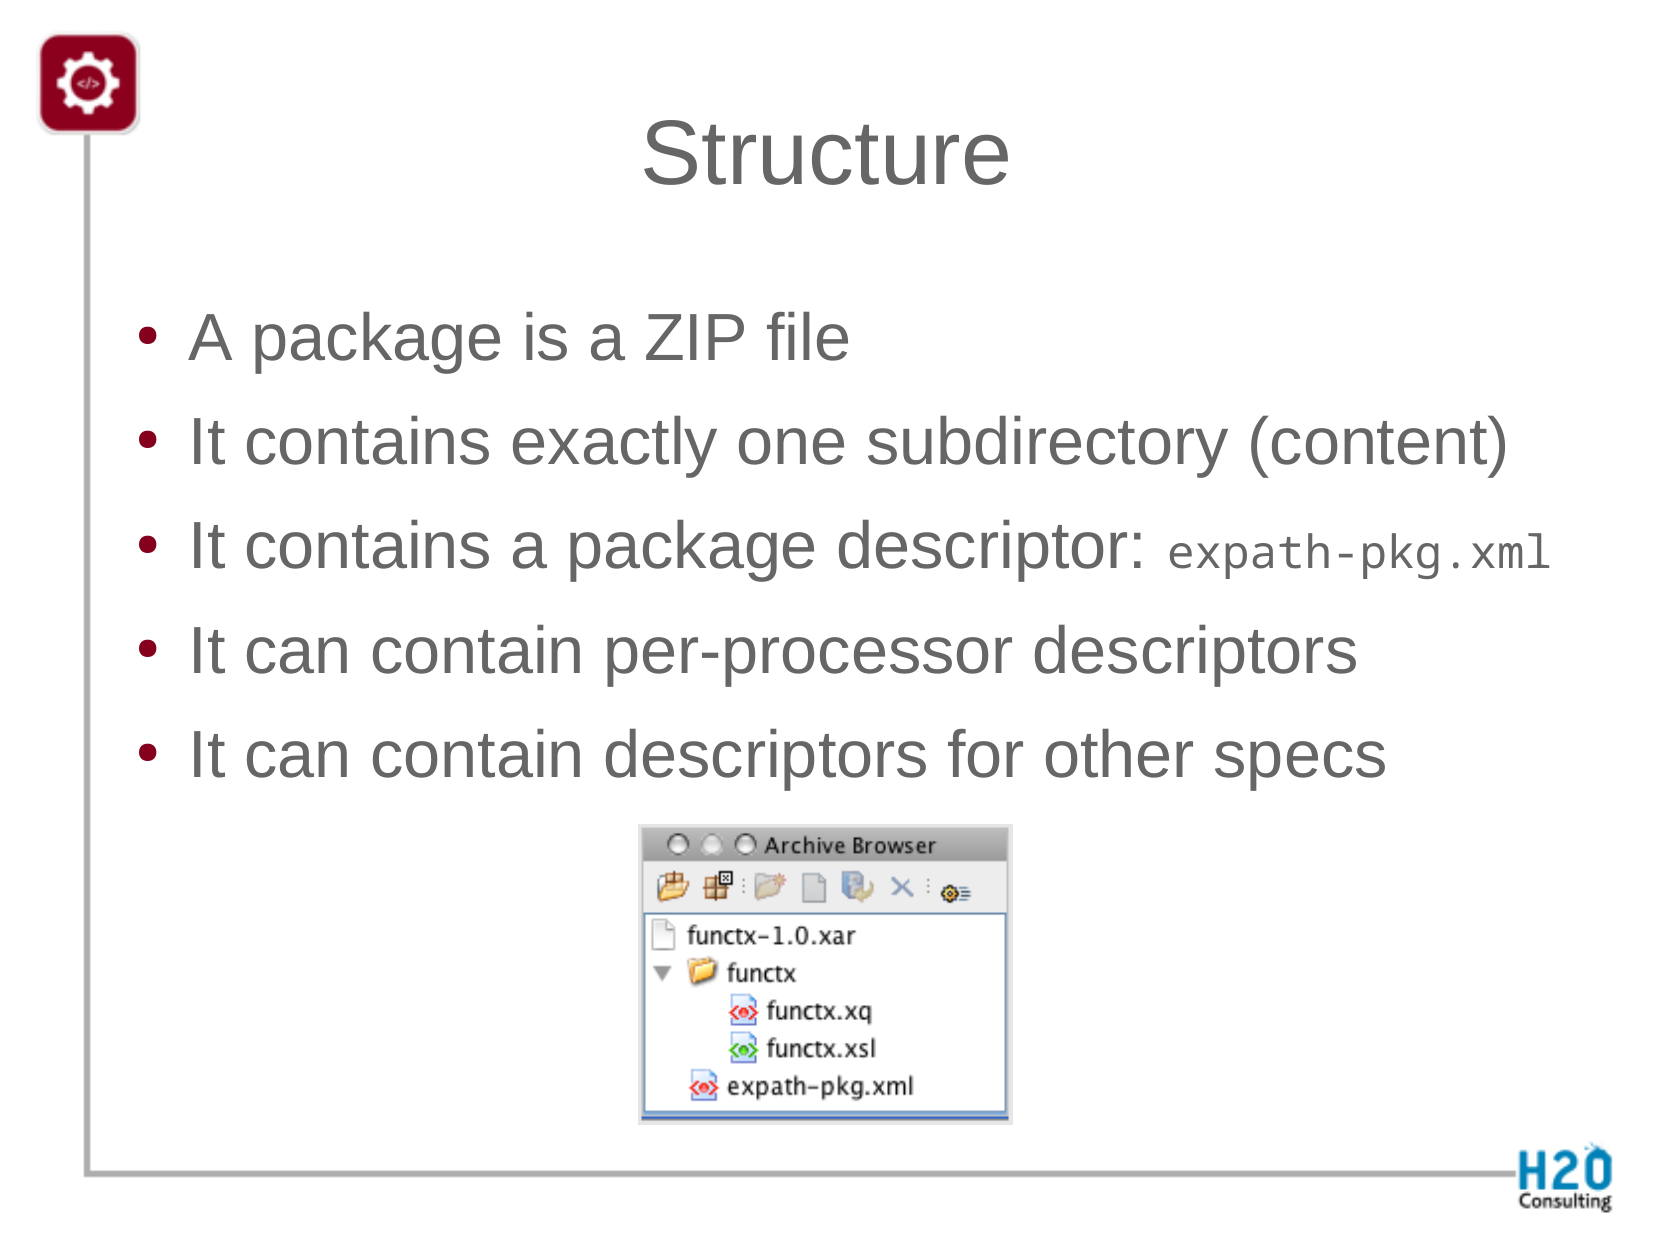

# Structure
A package is a ZIP file
It contains exactly one subdirectory (content)
It contains a package descriptor: expath-pkg.xml
It can contain per-processor descriptors
It can contain descriptors for other specs